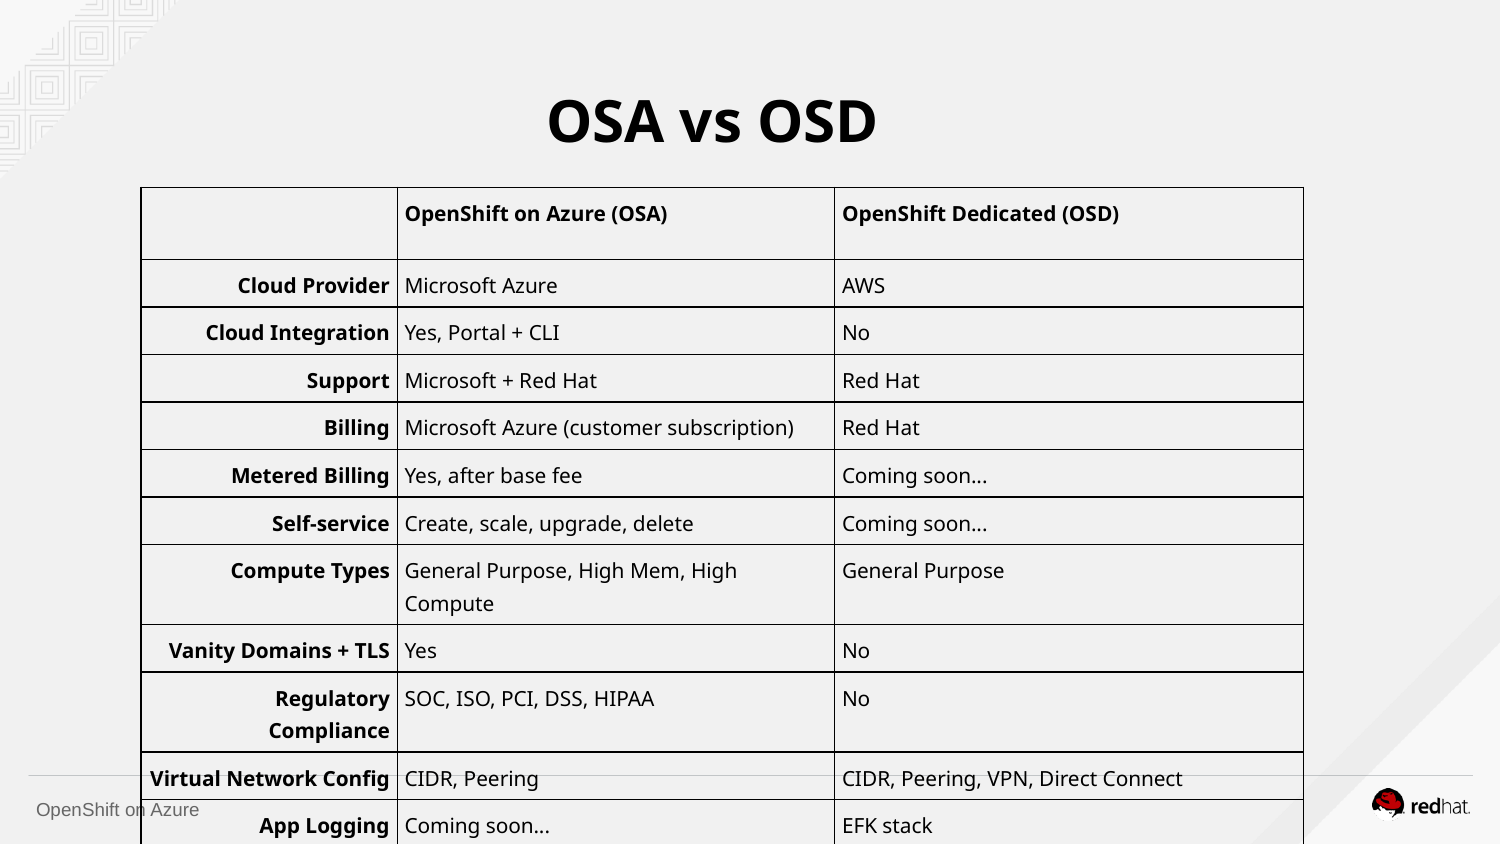

OSA vs OSD
| | OpenShift on Azure (OSA) | OpenShift Dedicated (OSD) |
| --- | --- | --- |
| Cloud Provider | Microsoft Azure | AWS |
| Cloud Integration | Yes, Portal + CLI | No |
| Support | Microsoft + Red Hat | Red Hat |
| Billing | Microsoft Azure (customer subscription) | Red Hat |
| Metered Billing | Yes, after base fee | Coming soon... |
| Self-service | Create, scale, upgrade, delete | Coming soon... |
| Compute Types | General Purpose, High Mem, High Compute | General Purpose |
| Vanity Domains + TLS | Yes | No |
| Regulatory Compliance | SOC, ISO, PCI, DSS, HIPAA | No |
| Virtual Network Config | CIDR, Peering | CIDR, Peering, VPN, Direct Connect |
| App Logging | Coming soon... | EFK stack |
| App Metrics | Prometheus, Grafana | Cassandra, Hawkular, Heapster |